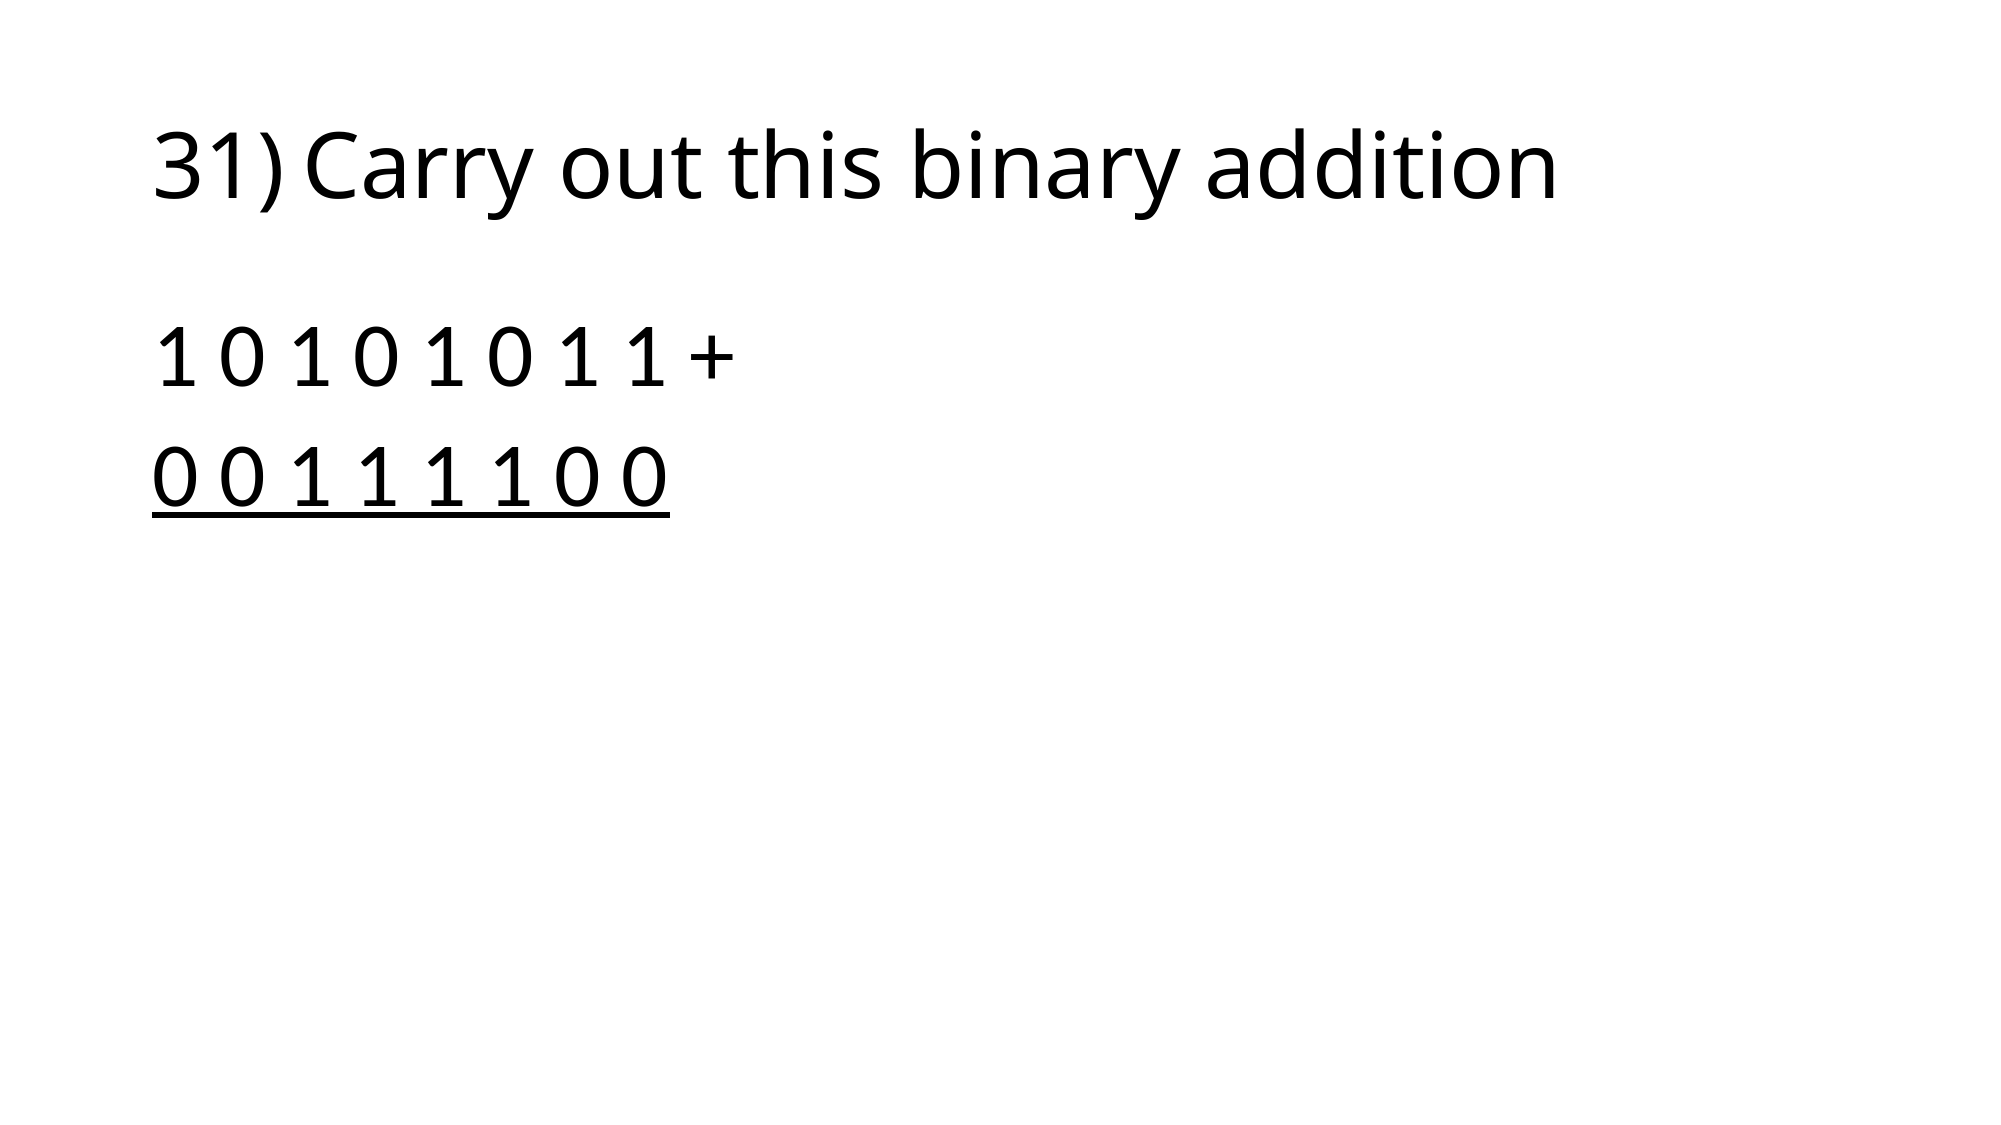

# 31)	Carry out this binary addition
1 0 1 0 1 0 1 1 +
0 0 1 1 1 1 0 0